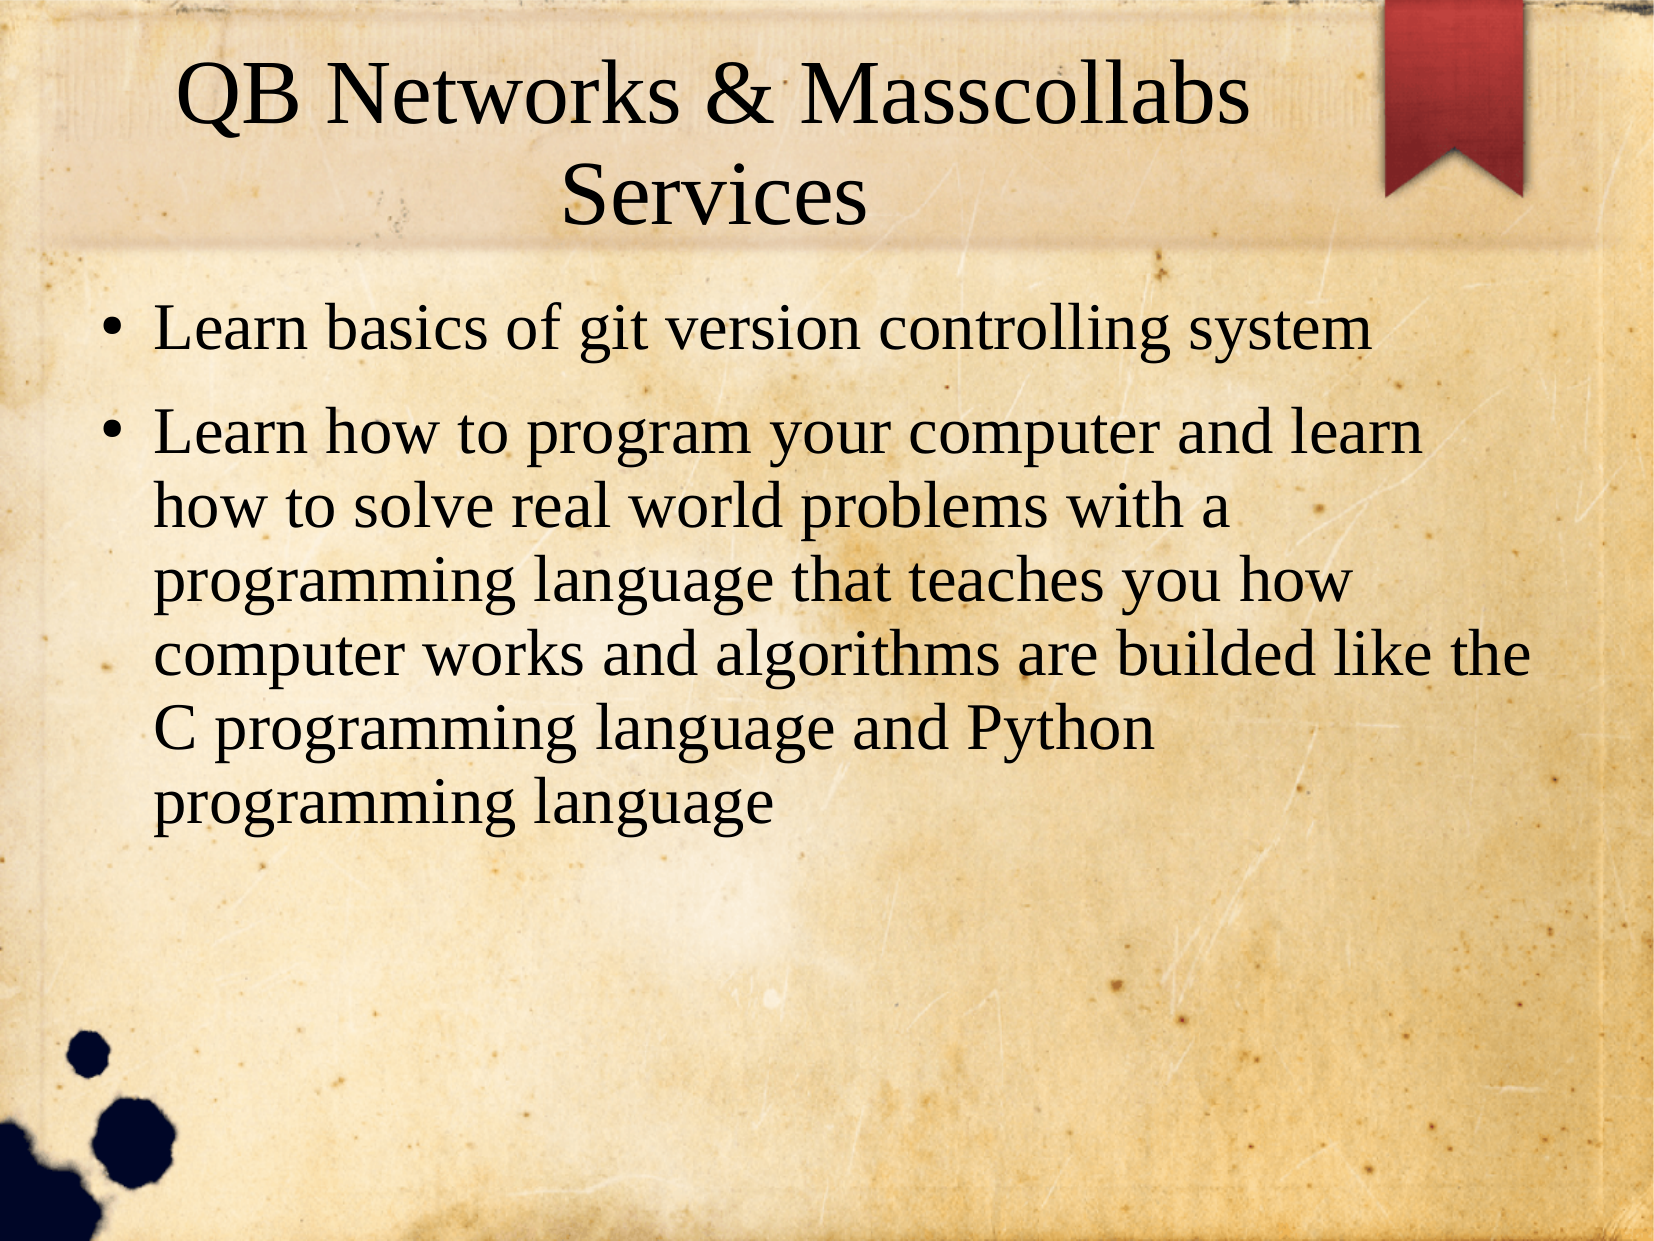

# QB Networks & Masscollabs Services
Learn basics of git version controlling system
Learn how to program your computer and learn how to solve real world problems with a programming language that teaches you how computer works and algorithms are builded like the C programming language and Python programming language